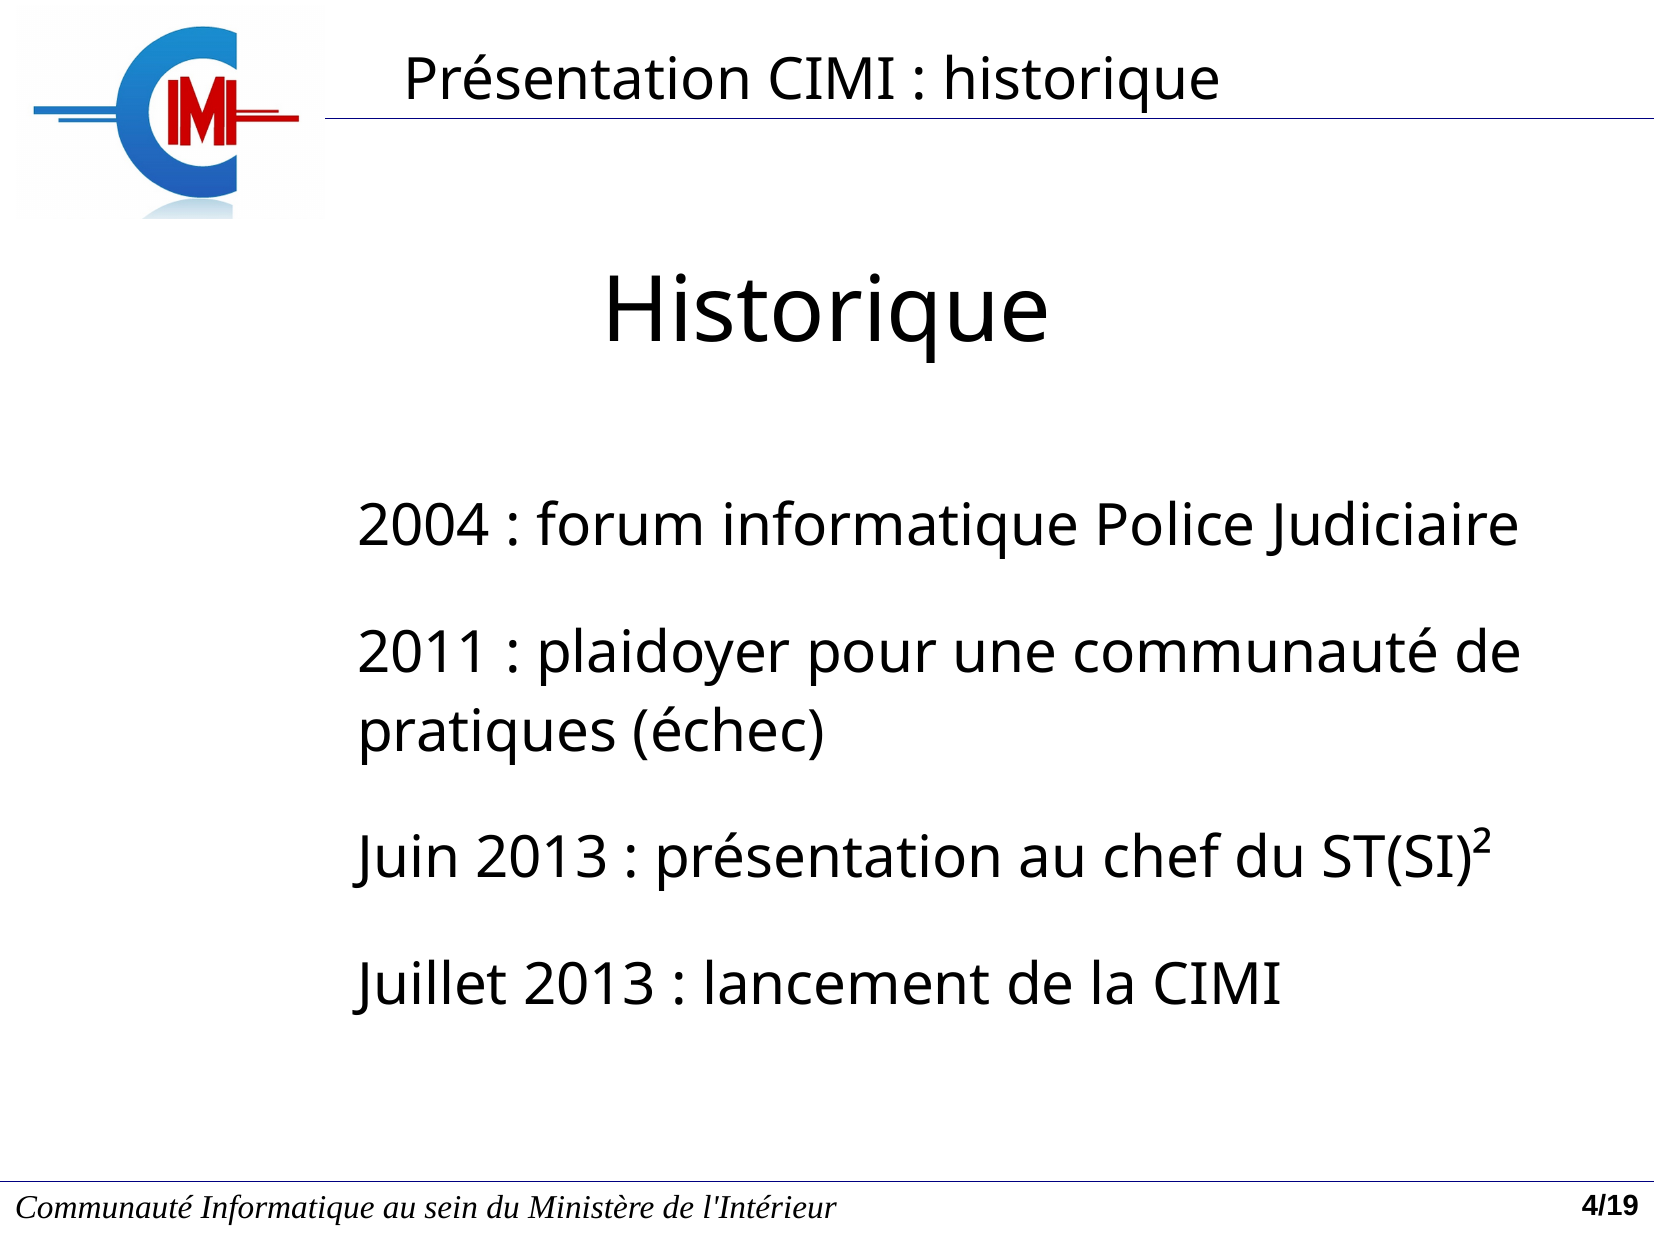

Présentation CIMI : historique
Historique
2004 : forum informatique Police Judiciaire
2011 : plaidoyer pour une communauté de pratiques (échec)
Juin 2013 : présentation au chef du ST(SI)²
Juillet 2013 : lancement de la CIMI